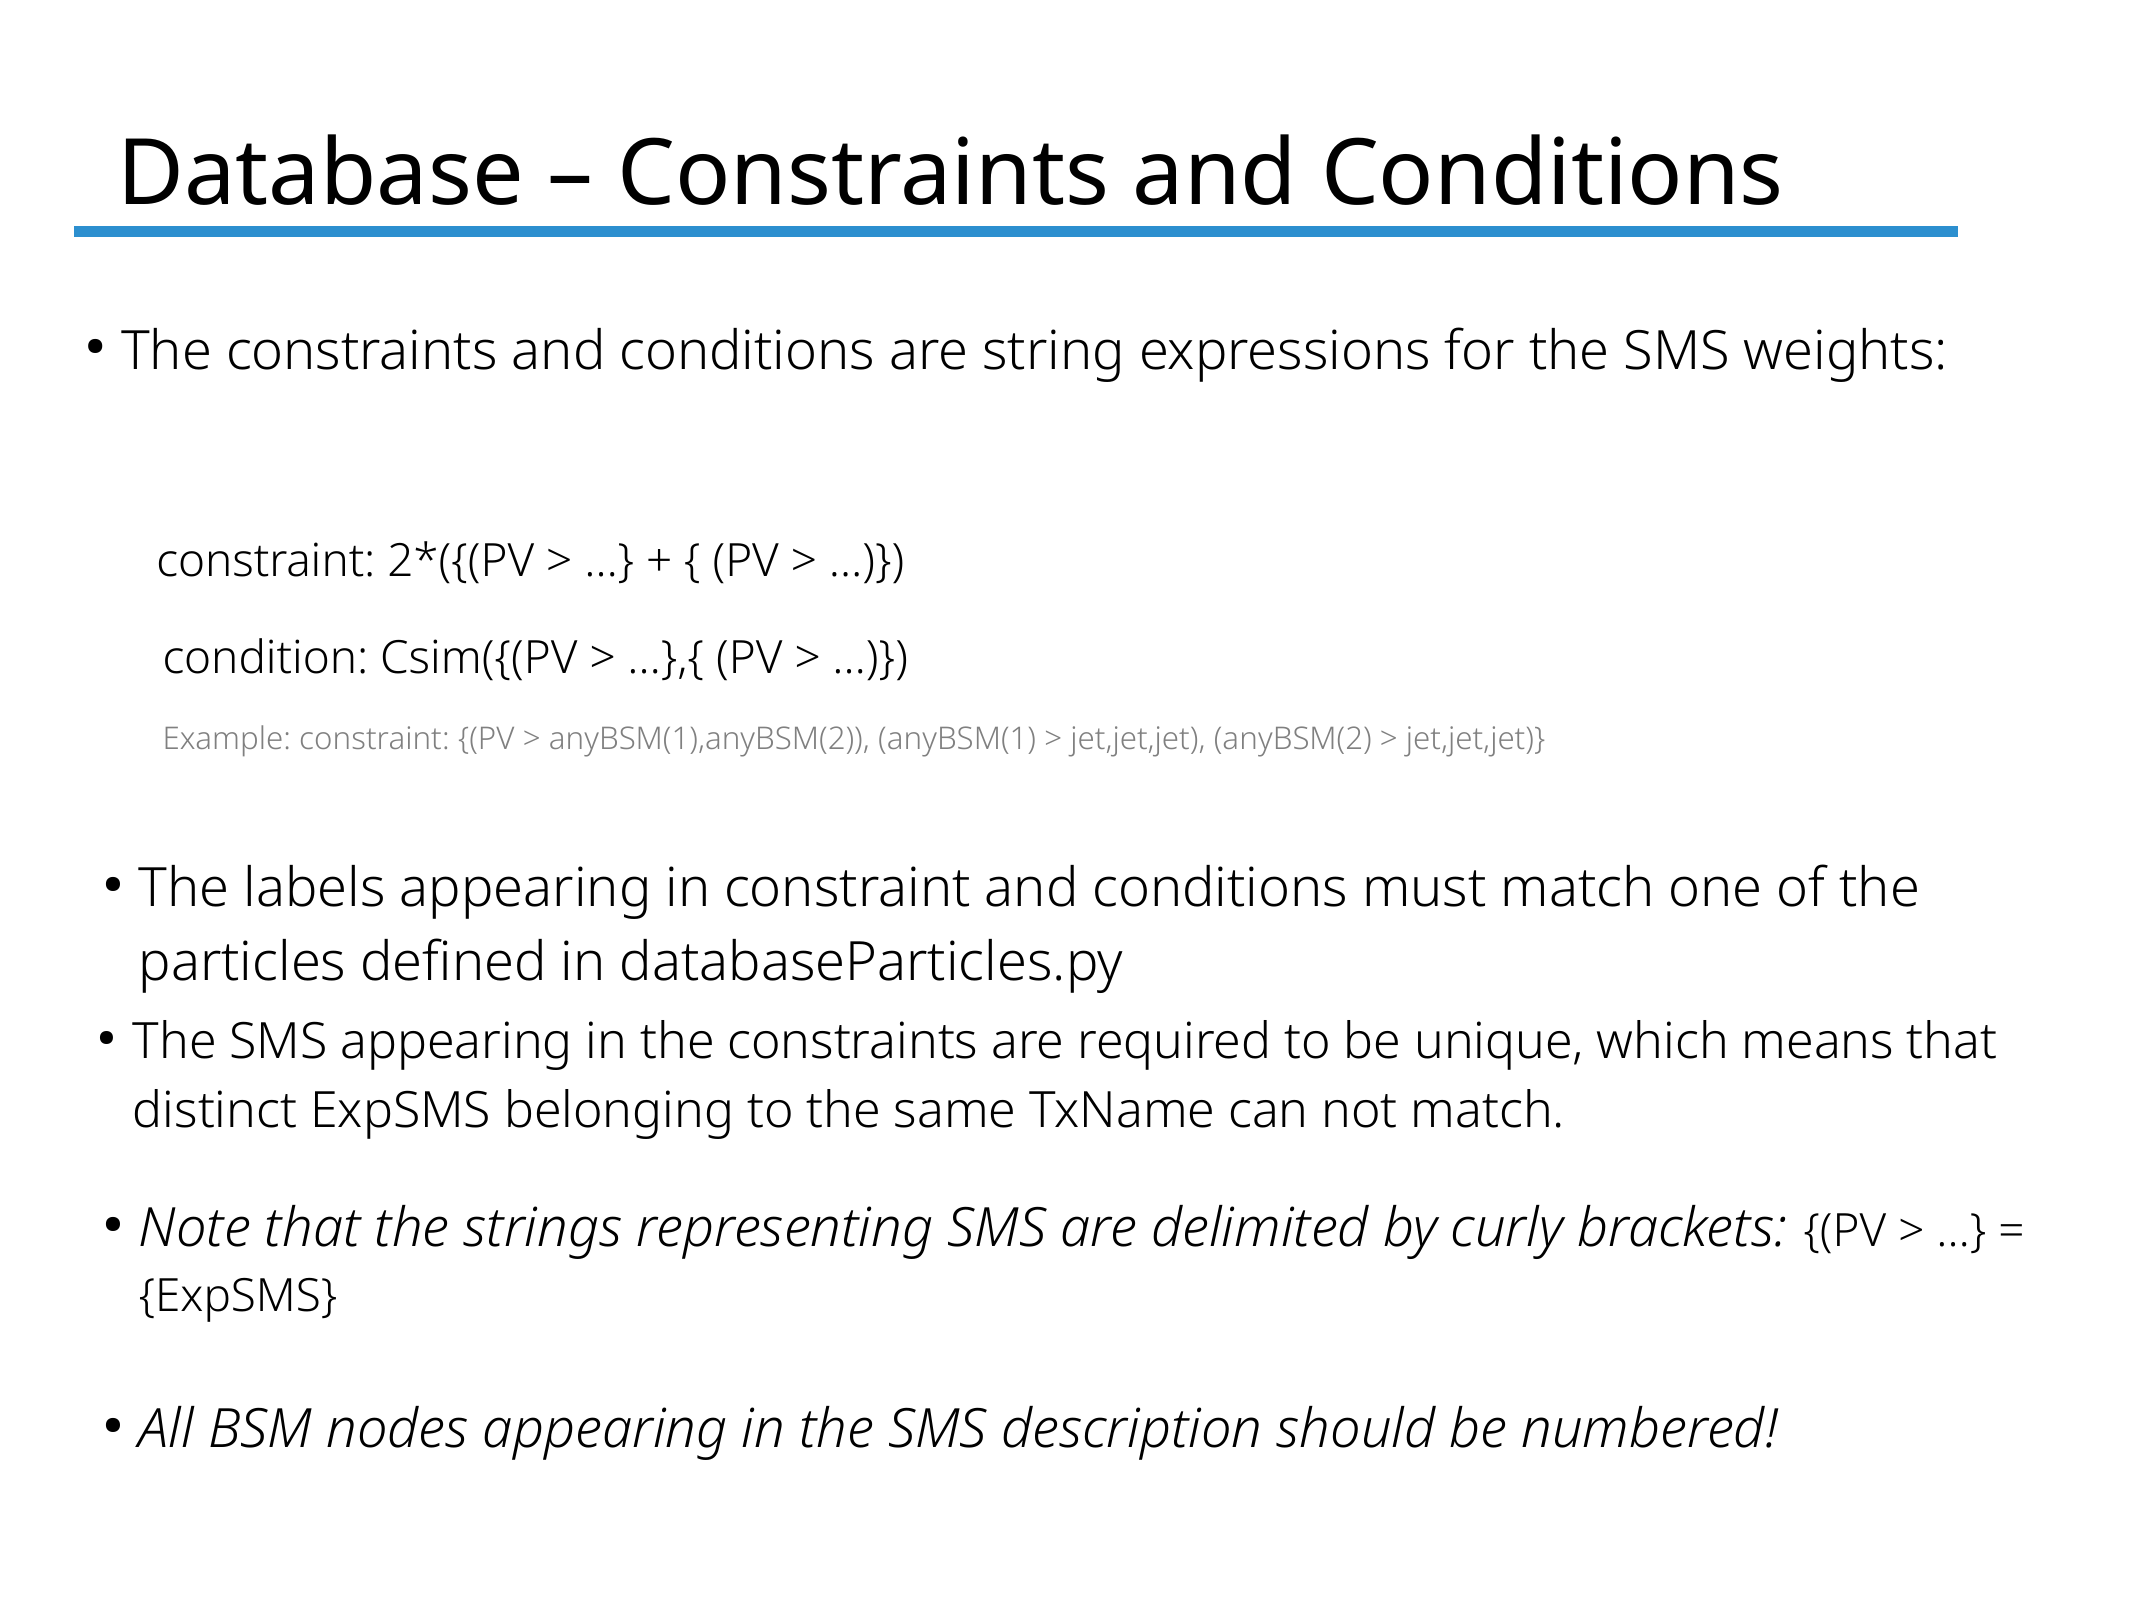

Database – Constraints and Conditions
The constraints and conditions are string expressions for the SMS weights:
constraint: 2*({(PV > …} + { (PV > …)})
condition: Csim({(PV > …},{ (PV > …)})
Example: constraint: {(PV > anyBSM(1),anyBSM(2)), (anyBSM(1) > jet,jet,jet), (anyBSM(2) > jet,jet,jet)}
The labels appearing in constraint and conditions must match one of the particles defined in databaseParticles.py
The SMS appearing in the constraints are required to be unique, which means that distinct ExpSMS belonging to the same TxName can not match.
Note that the strings representing SMS are delimited by curly brackets: {(PV > …} = {ExpSMS}
All BSM nodes appearing in the SMS description should be numbered!